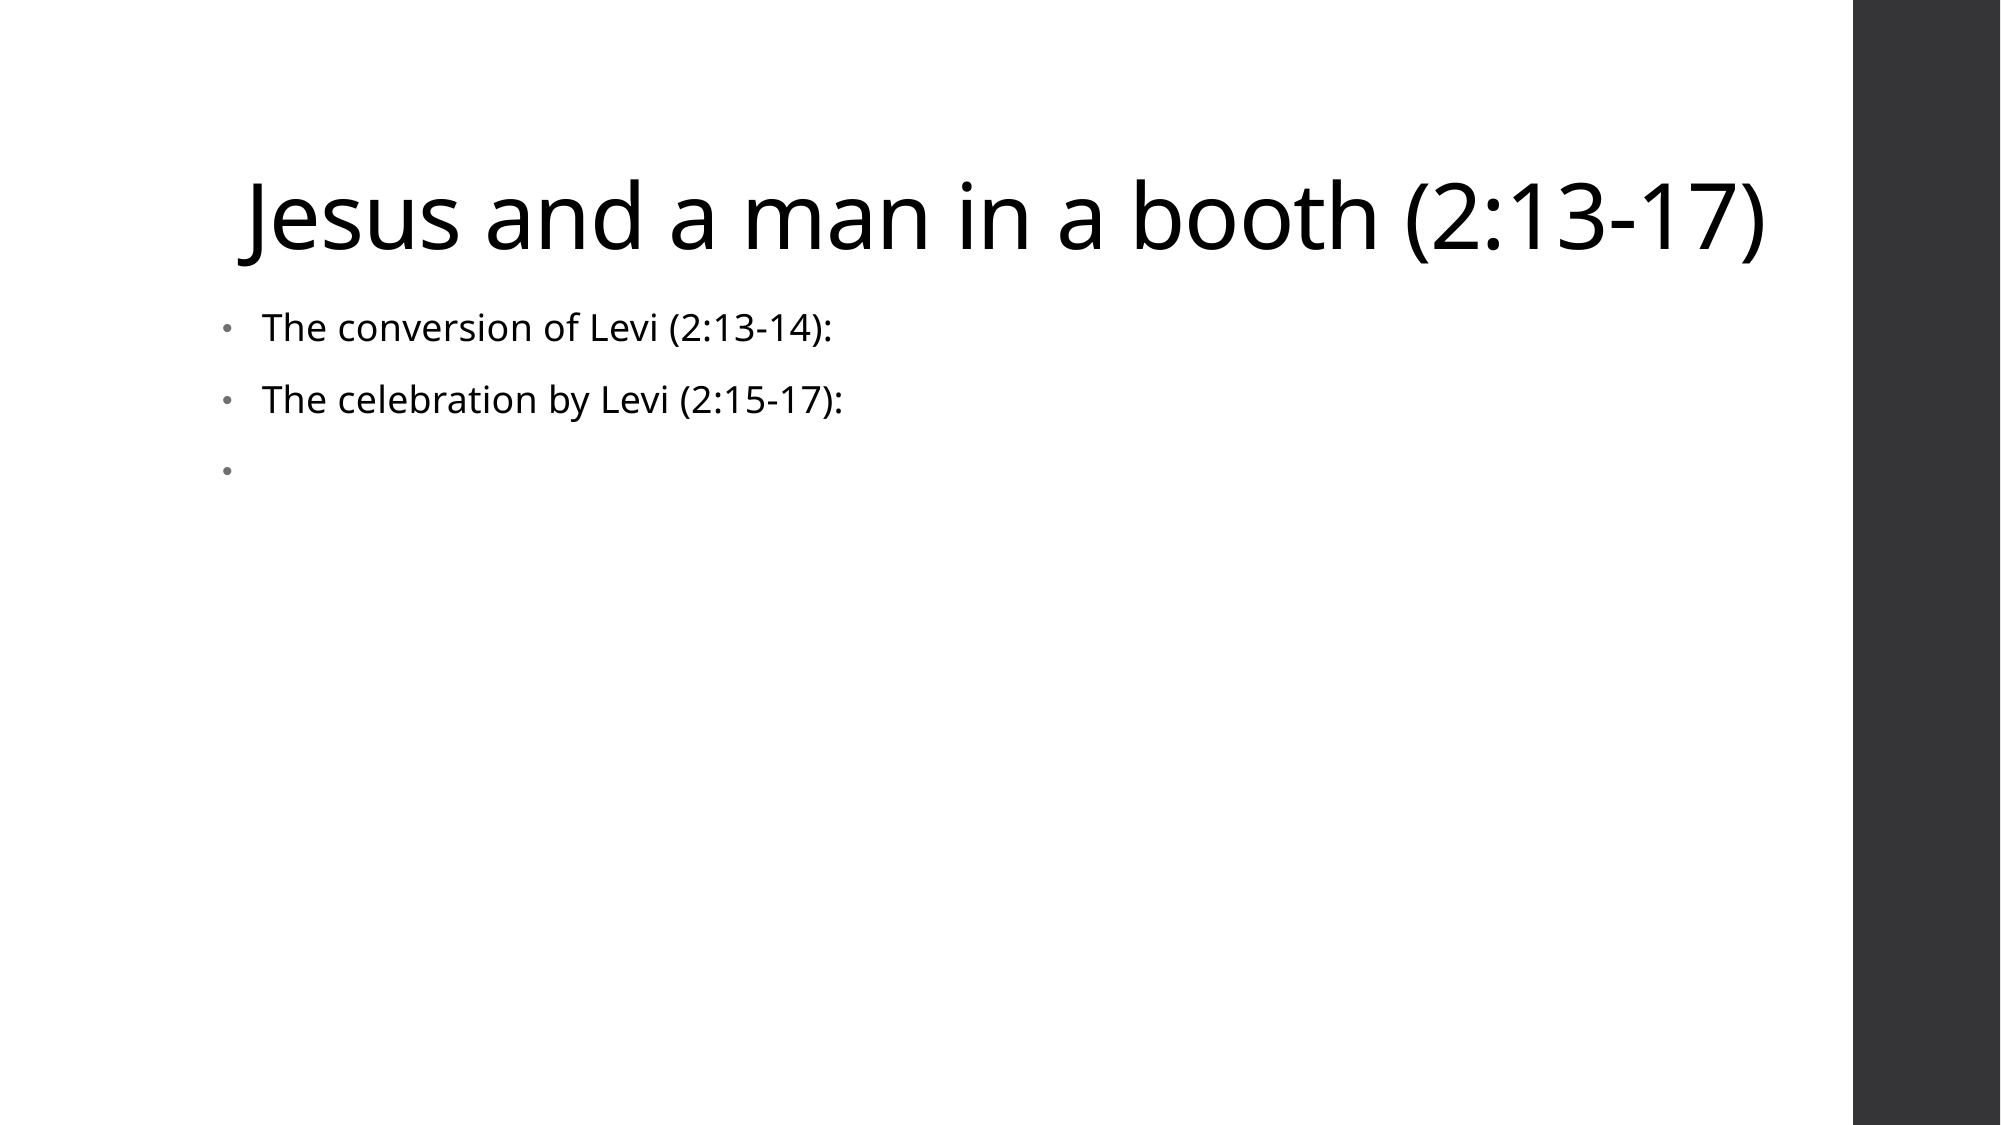

# Jesus and a man in a booth (2:13-17)
 The conversion of Levi (2:13-14):
 The celebration by Levi (2:15-17):